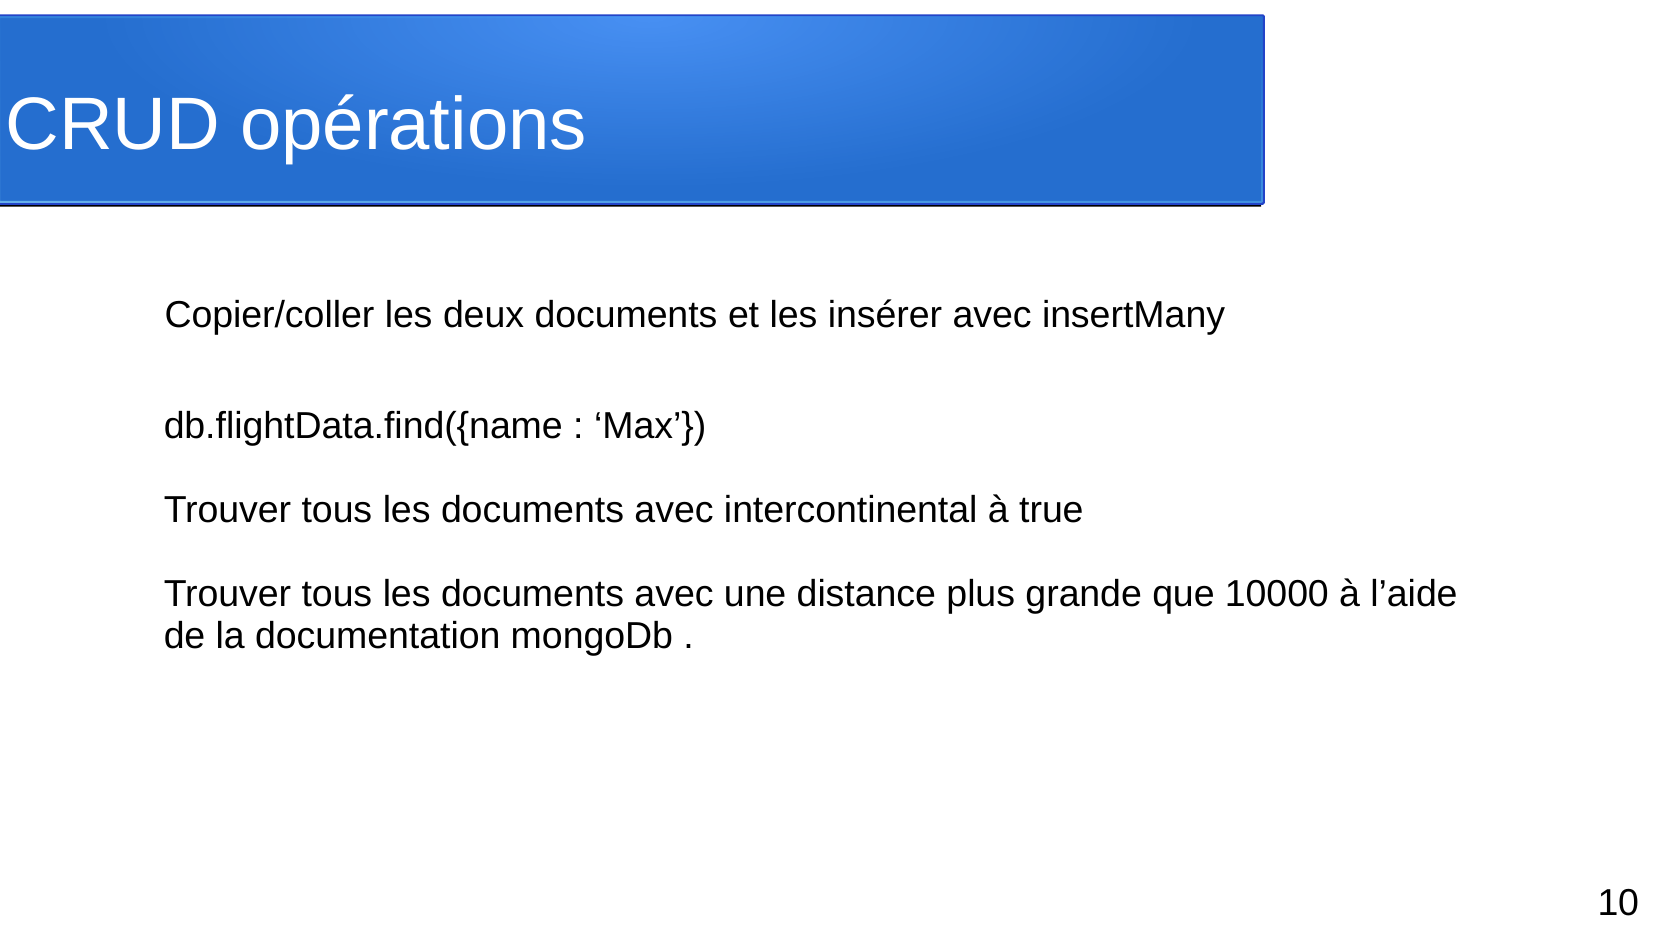

# CRUD opérations
Copier/coller les deux documents et les insérer avec insertMany
db.flightData.find({name : ‘Max’})
Trouver tous les documents avec intercontinental à true
Trouver tous les documents avec une distance plus grande que 10000 à l’aide
de la documentation mongoDb .
10